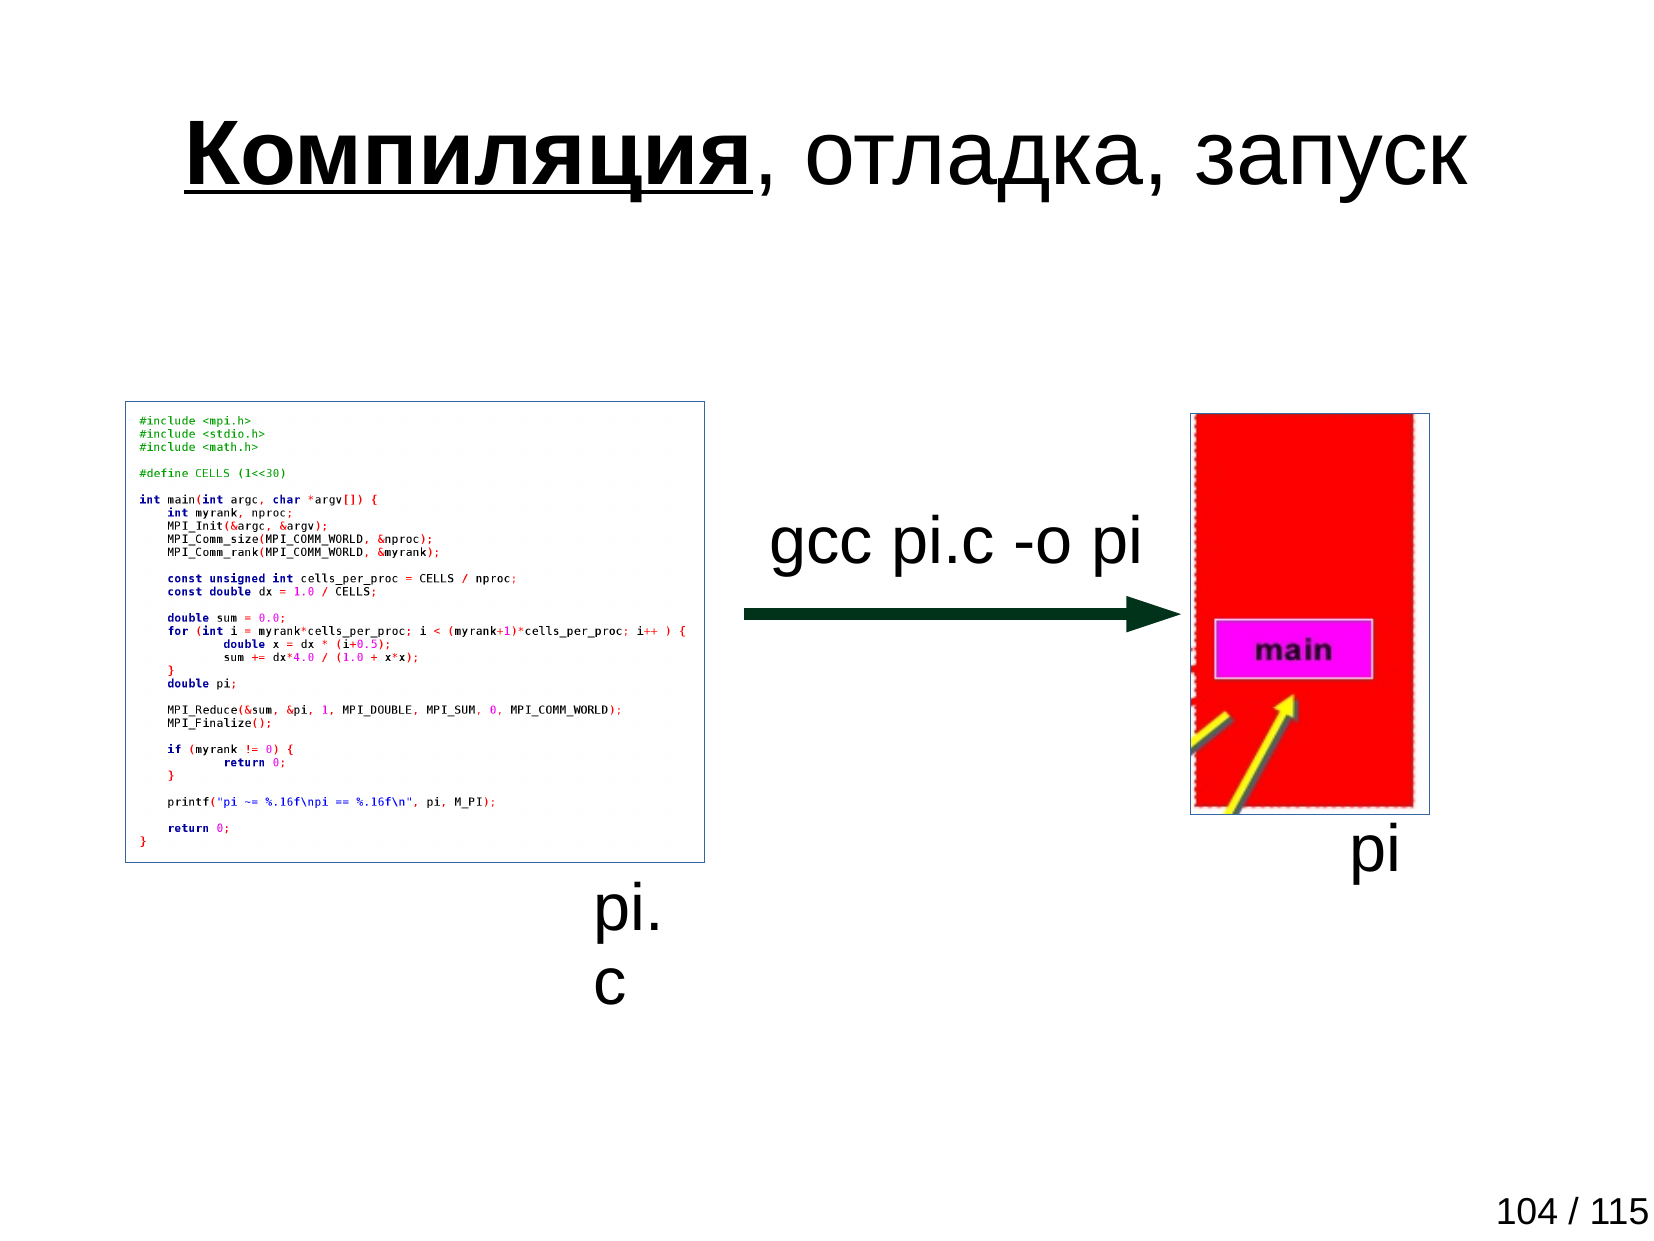

# Компиляция, отладка, запуск
gcc pi.c -o pi
pi
pi.c